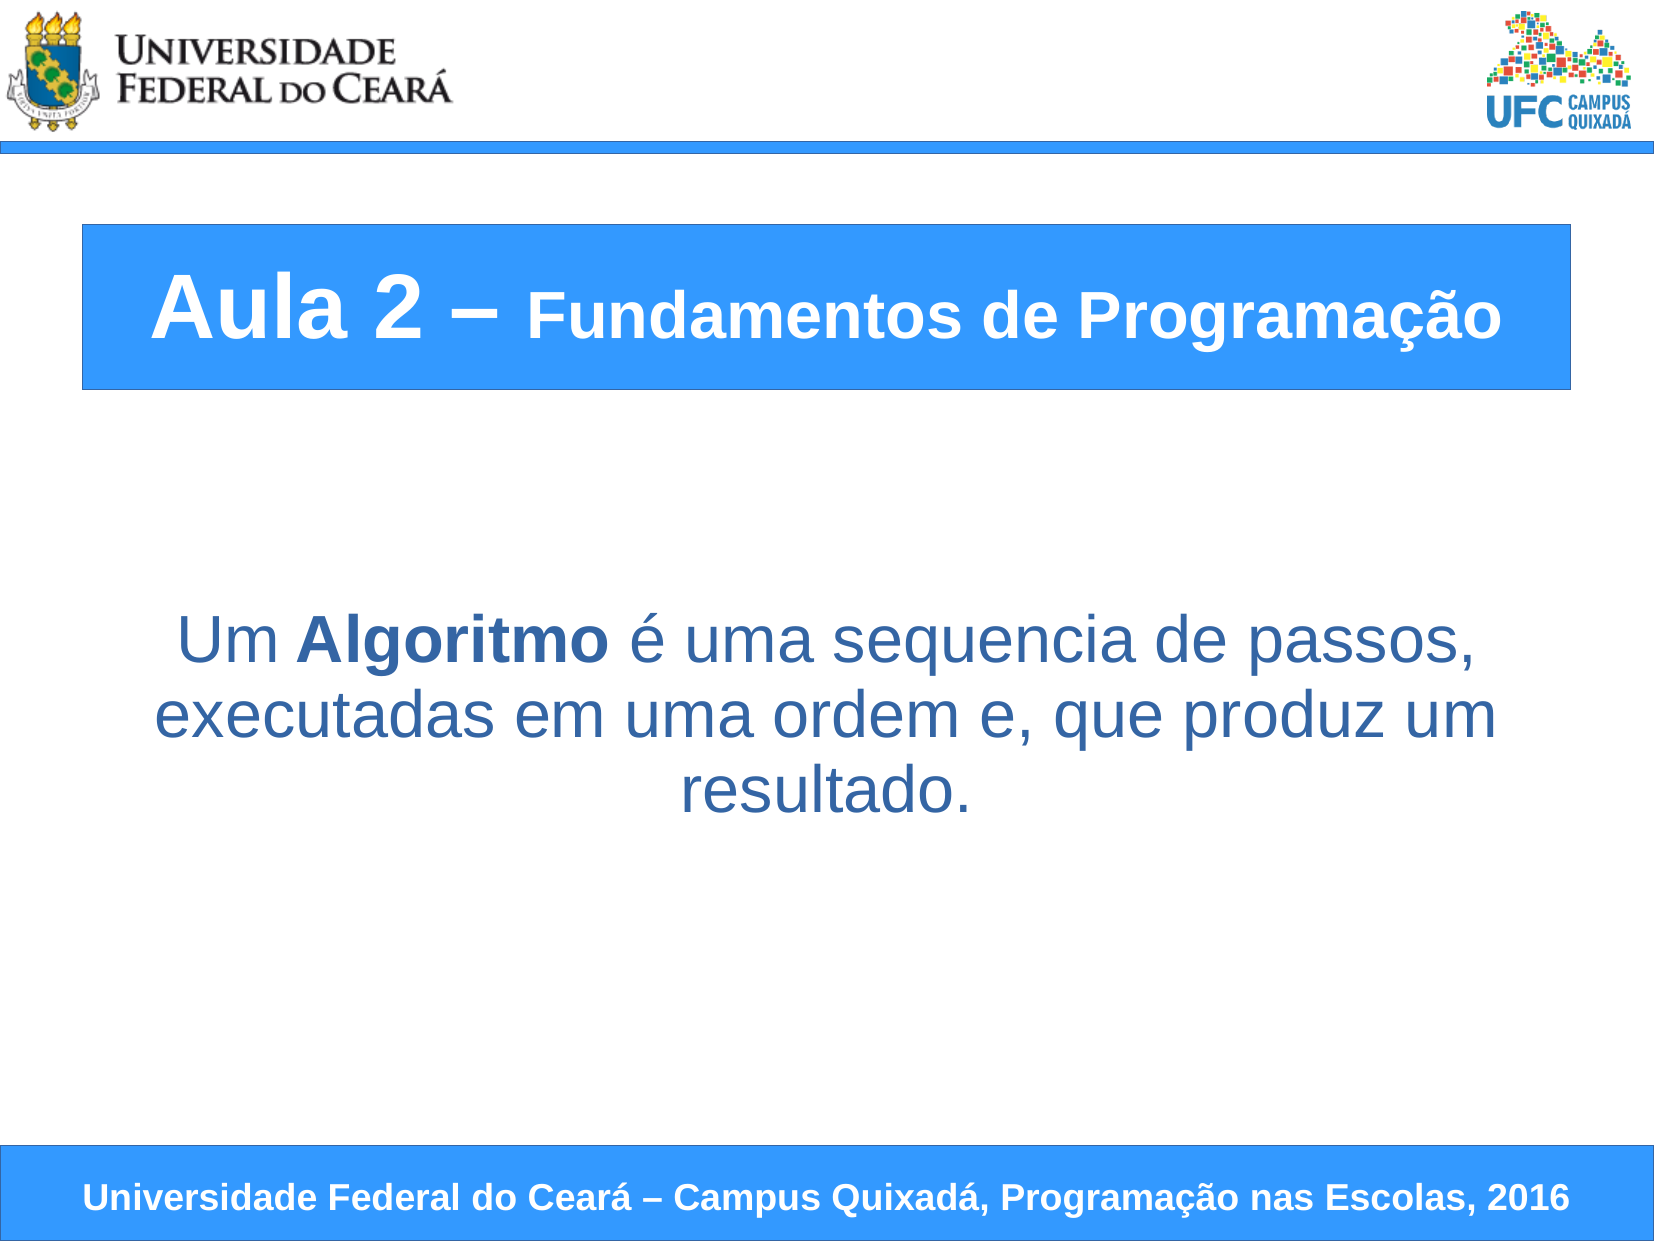

Aula 2 – Fundamentos de Programação
# Um Algoritmo é uma sequencia de passos, executadas em uma ordem e, que produz um resultado.
Universidade Federal do Ceará – Campus Quixadá, Programação nas Escolas, 2016